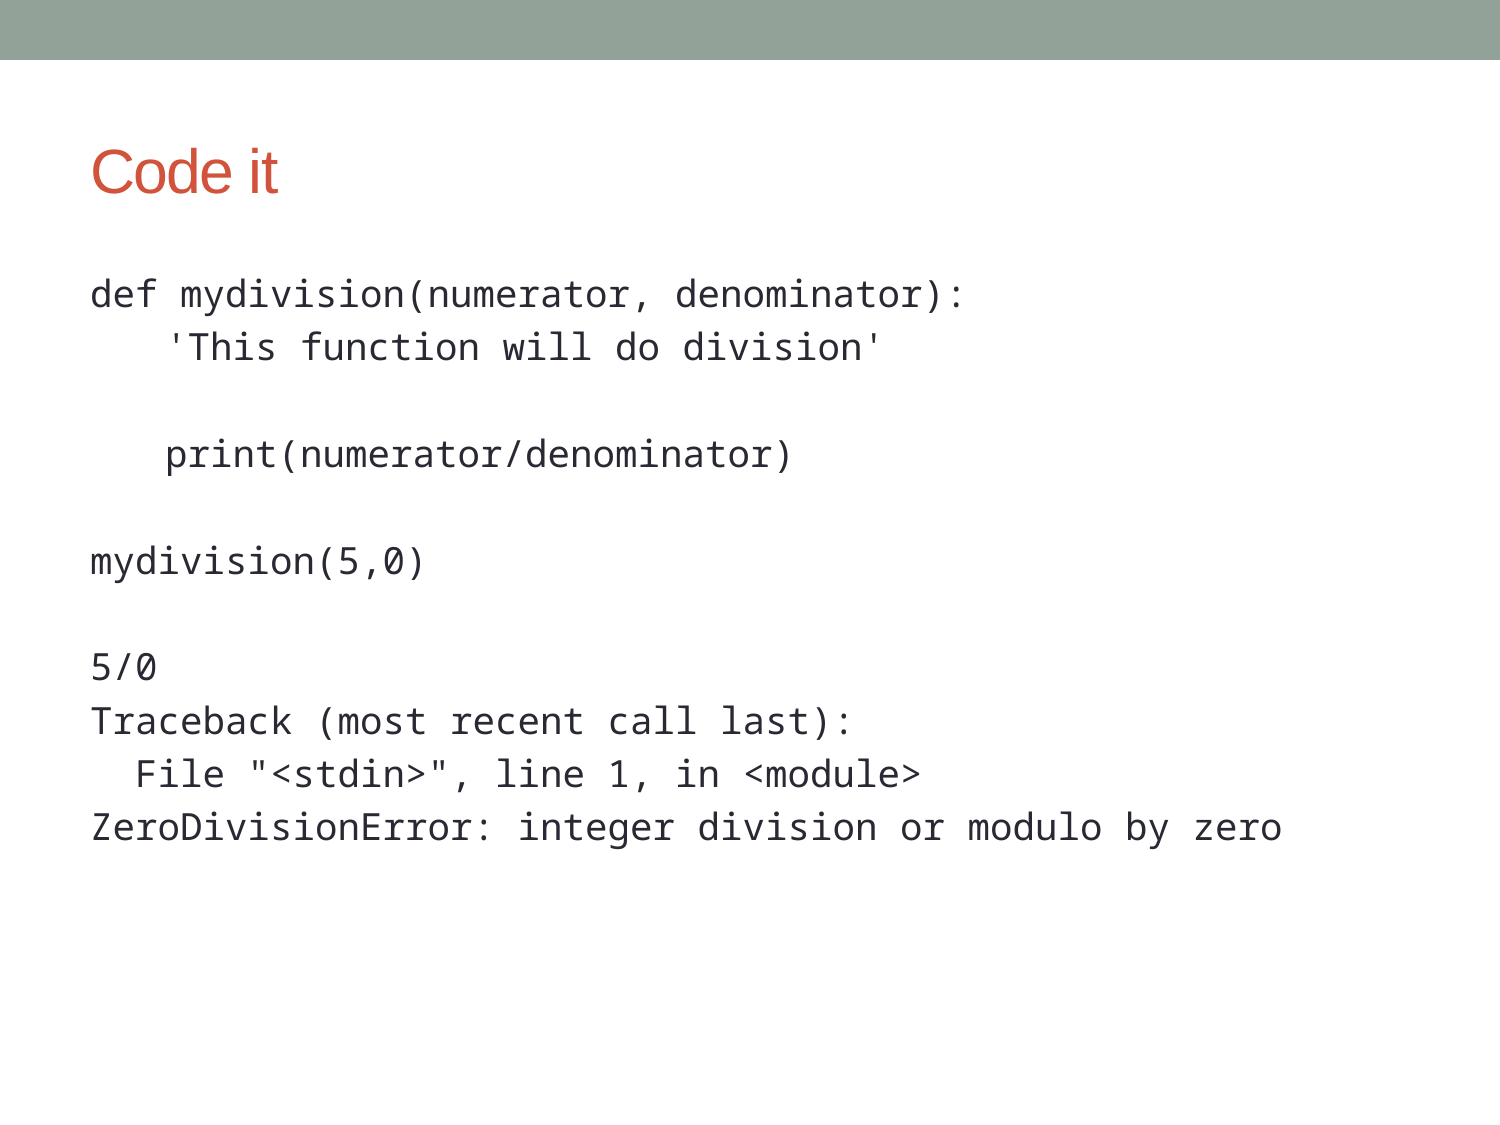

# Code it
def mydivision(numerator, denominator):
	'This function will do division'
	print(numerator/denominator)
mydivision(5,0)
5/0
Traceback (most recent call last):
 File "<stdin>", line 1, in <module>
ZeroDivisionError: integer division or modulo by zero